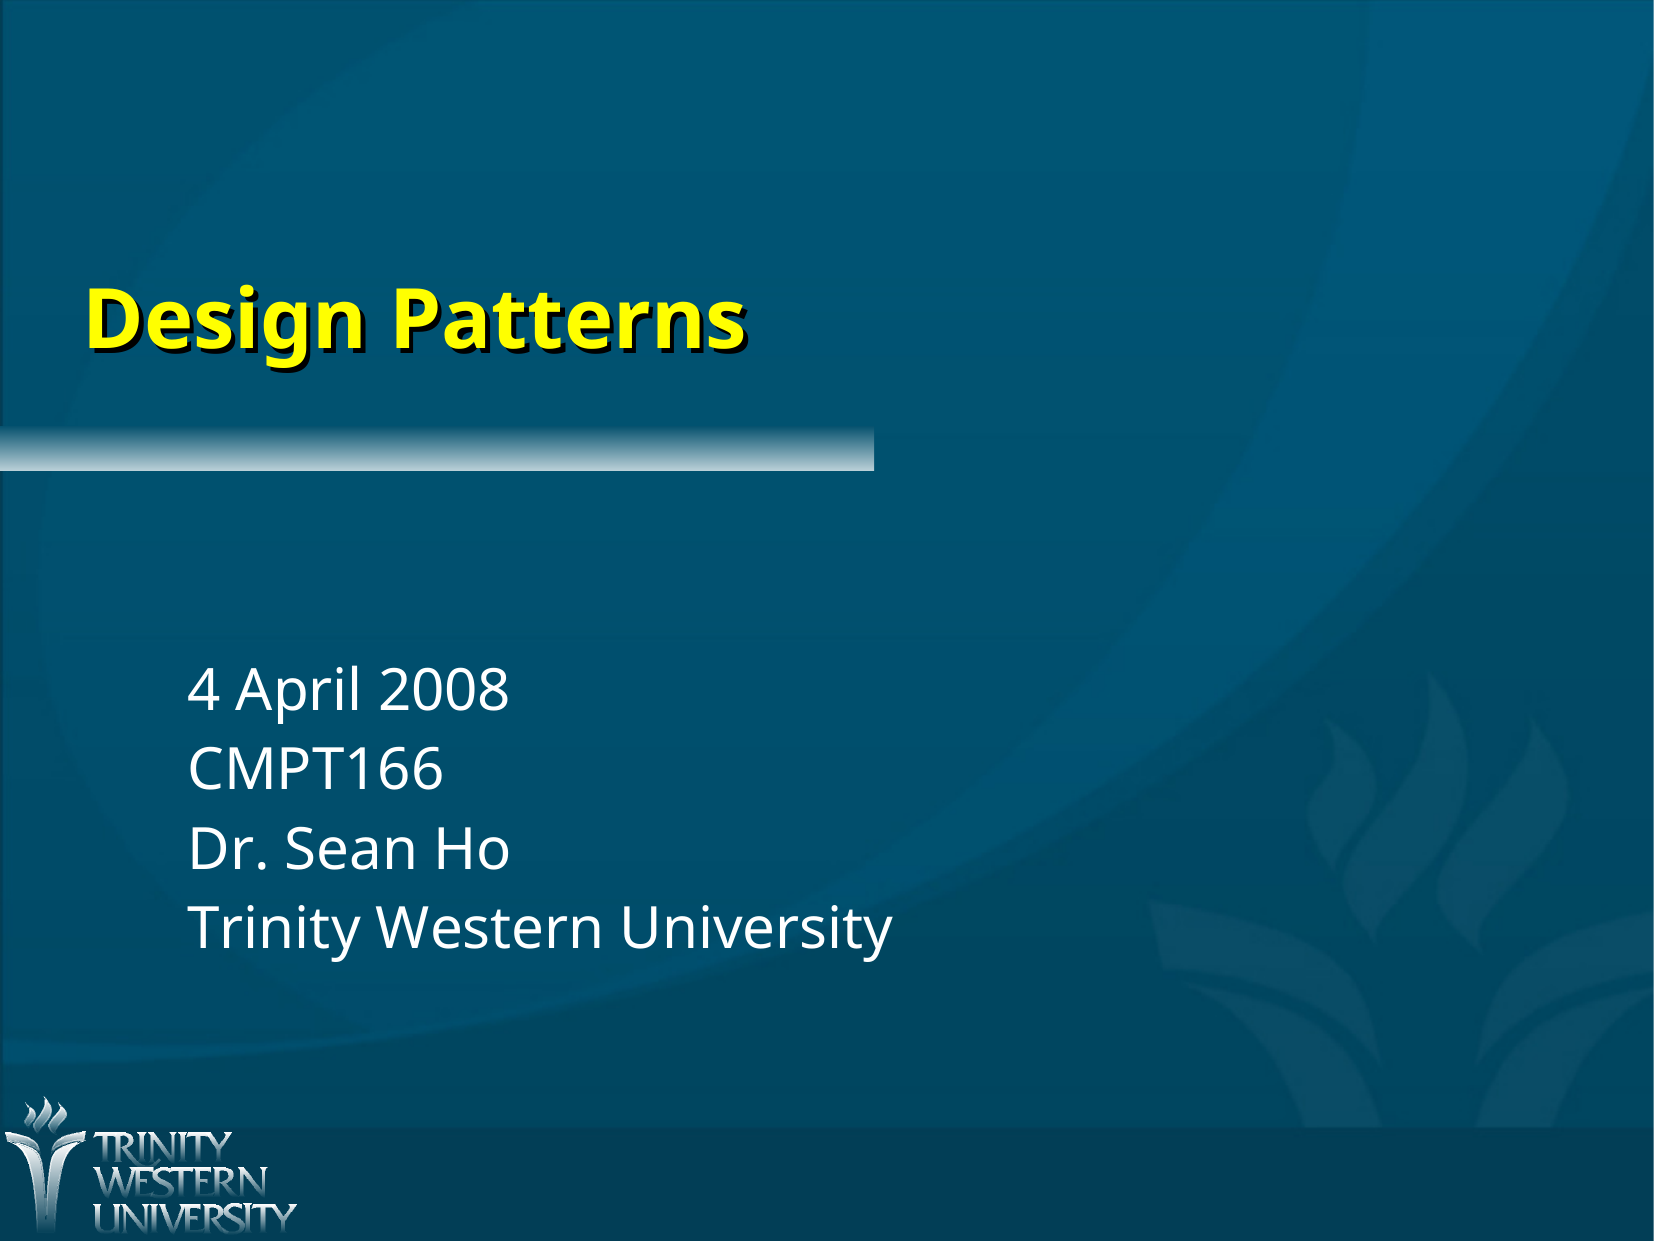

# Design Patterns
4 April 2008
CMPT166
Dr. Sean Ho
Trinity Western University